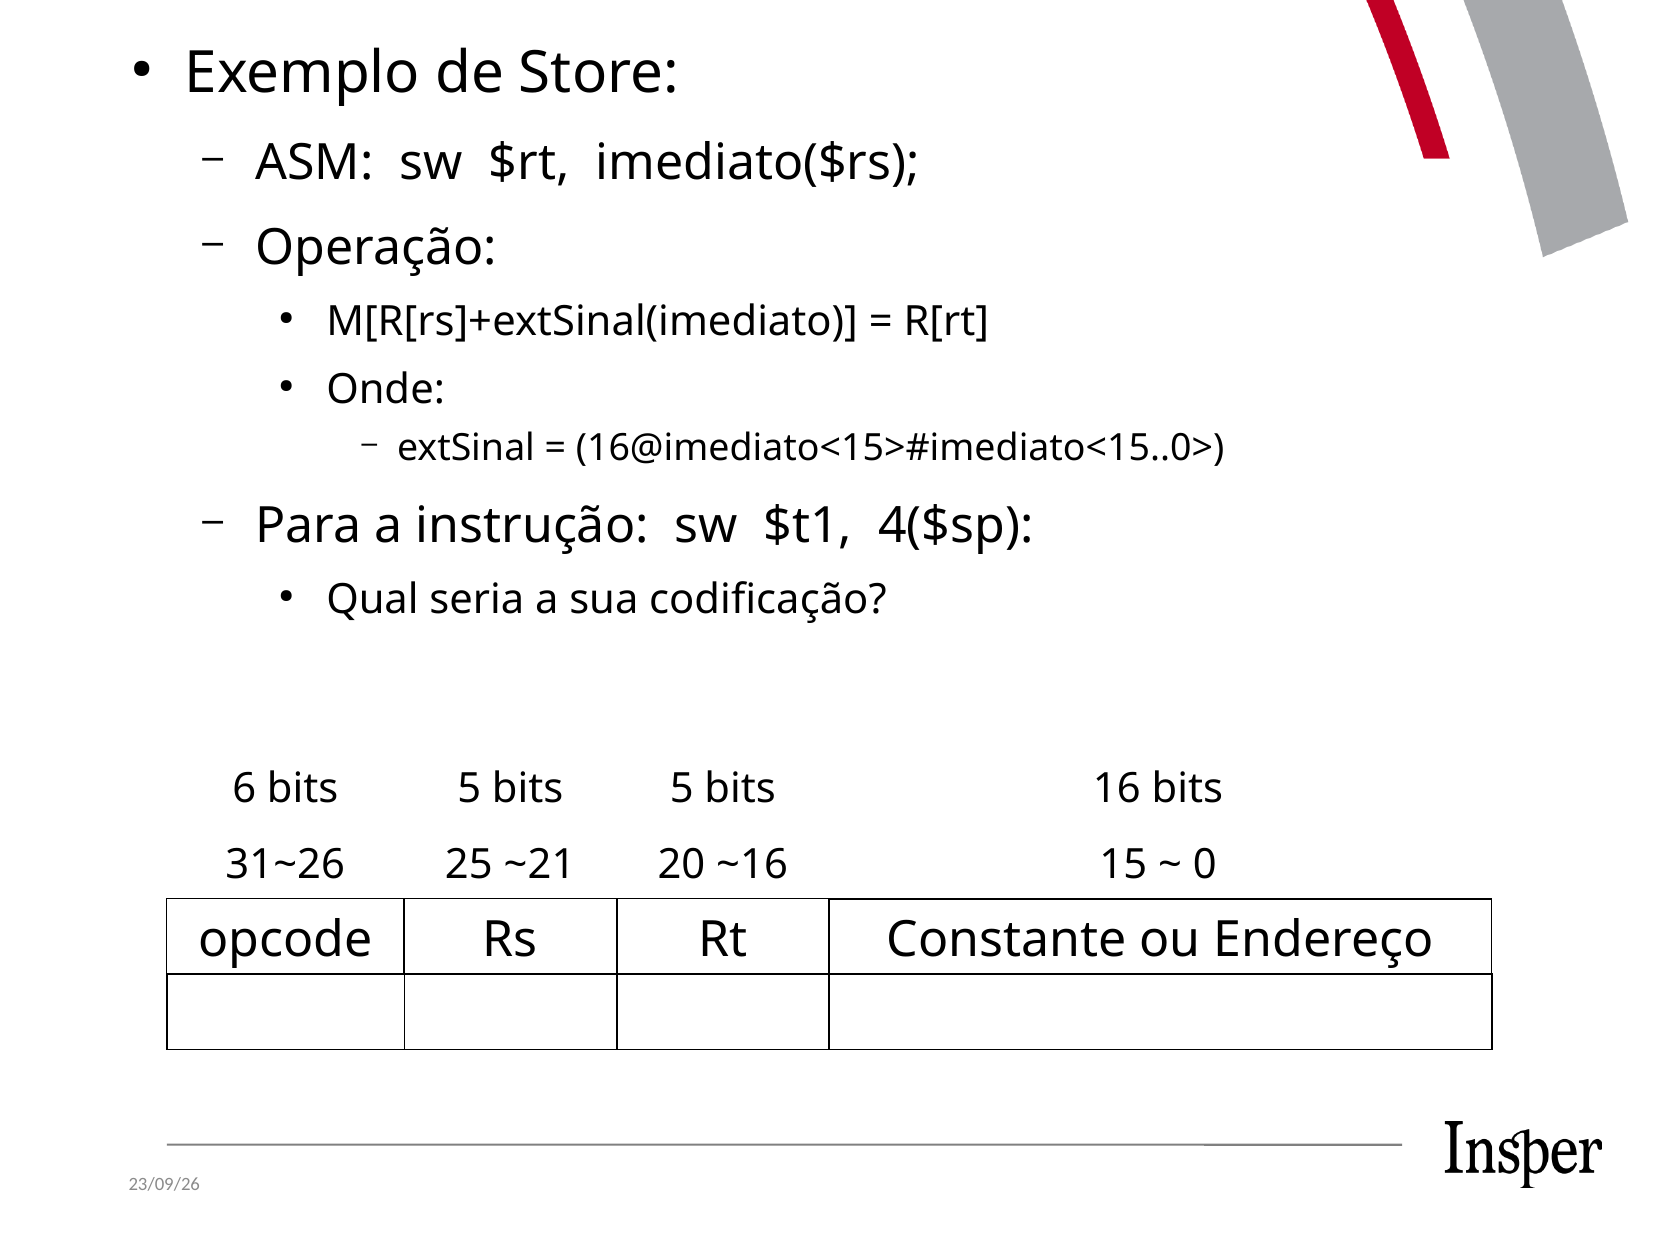

# Exemplo de Store:
ASM: sw $rt, imediato($rs);
Operação:
M[R[rs]+extSinal(imediato)] = R[rt]
Onde:
extSinal = (16@imediato<15>#imediato<15..0>)
Para a instrução: sw $t1, 4($sp):
Qual seria a sua codificação?
6 bits
31~26
5 bits
25 ~21
5 bits
20 ~16
16 bits
15 ~ 0
opcode
Rs
Rt
Constante ou Endereço